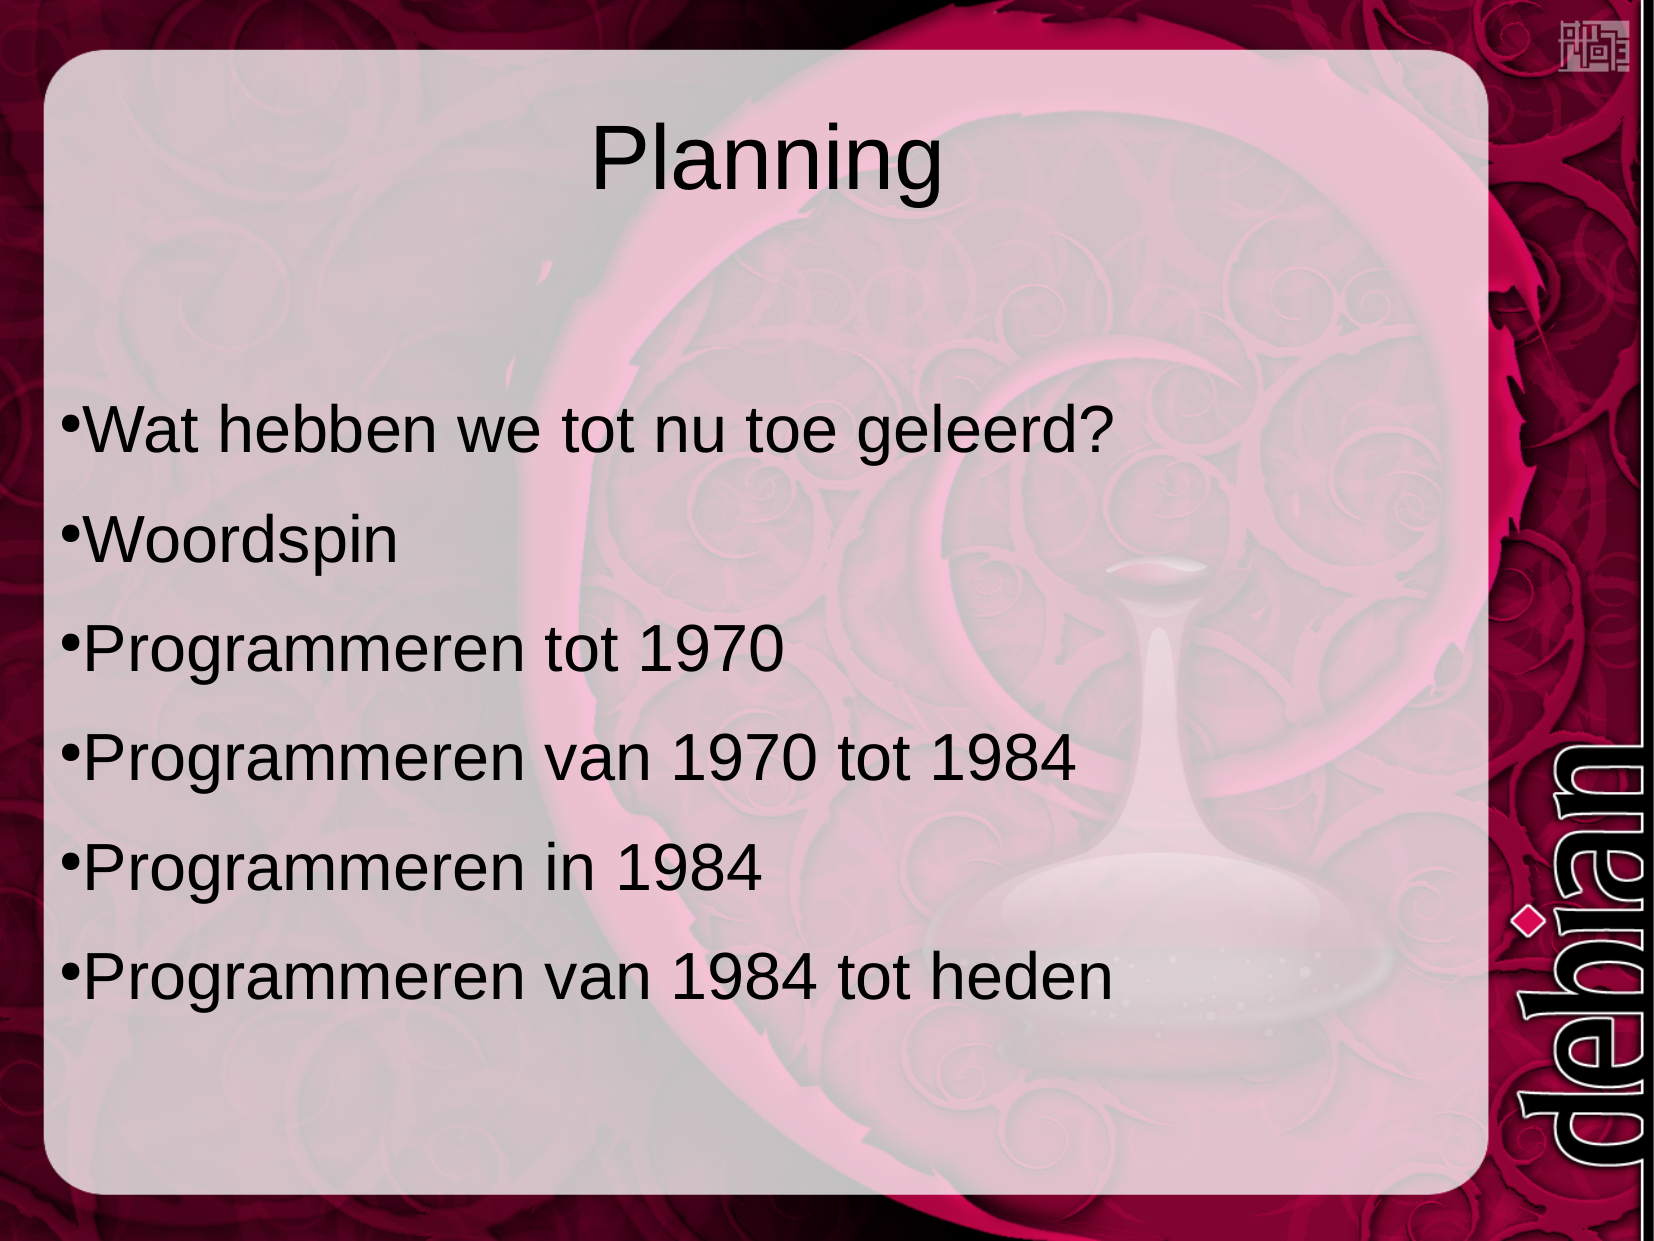

# Planning
Wat hebben we tot nu toe geleerd?
Woordspin
Programmeren tot 1970
Programmeren van 1970 tot 1984
Programmeren in 1984
Programmeren van 1984 tot heden